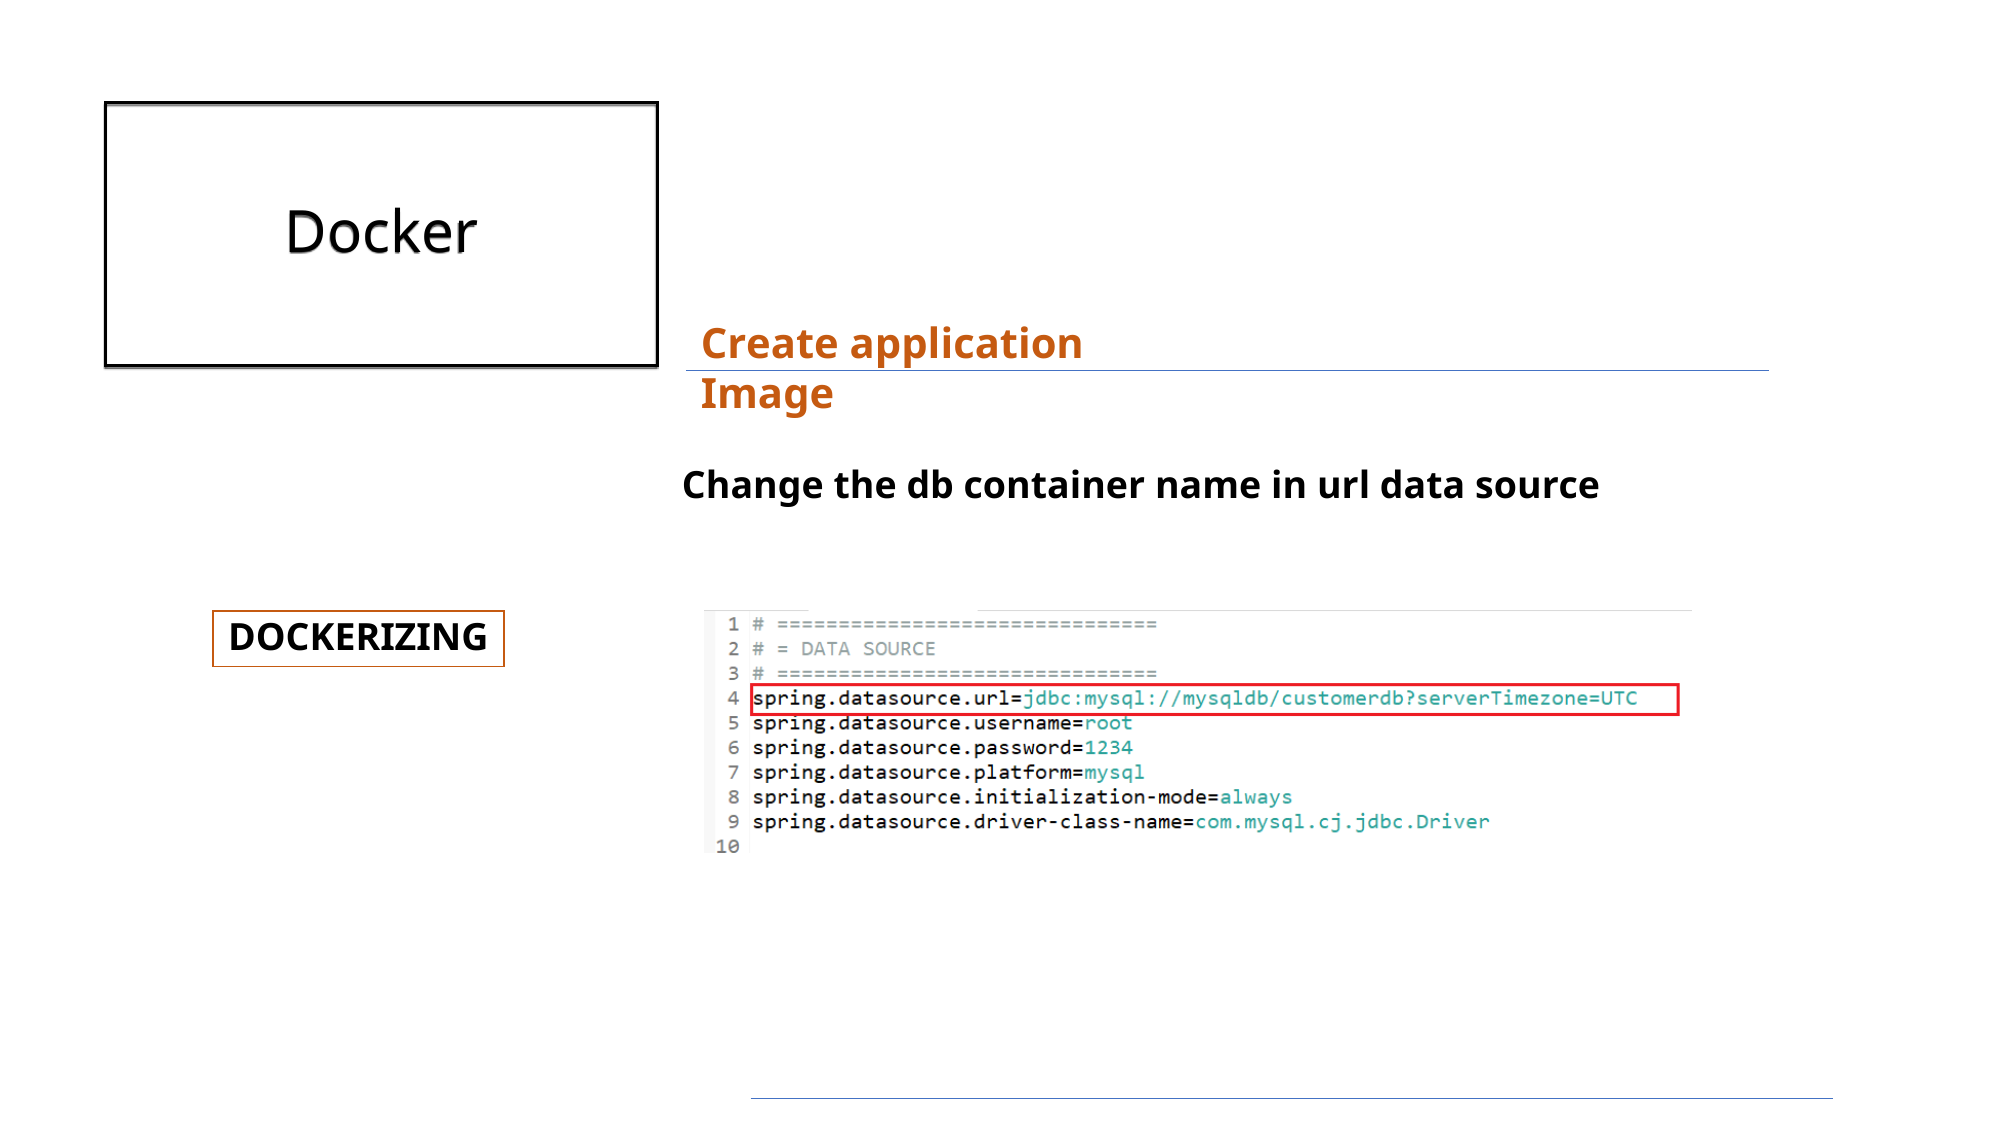

# Docker
Create application Image
Change the db container name in url data source
DOCKERIZING